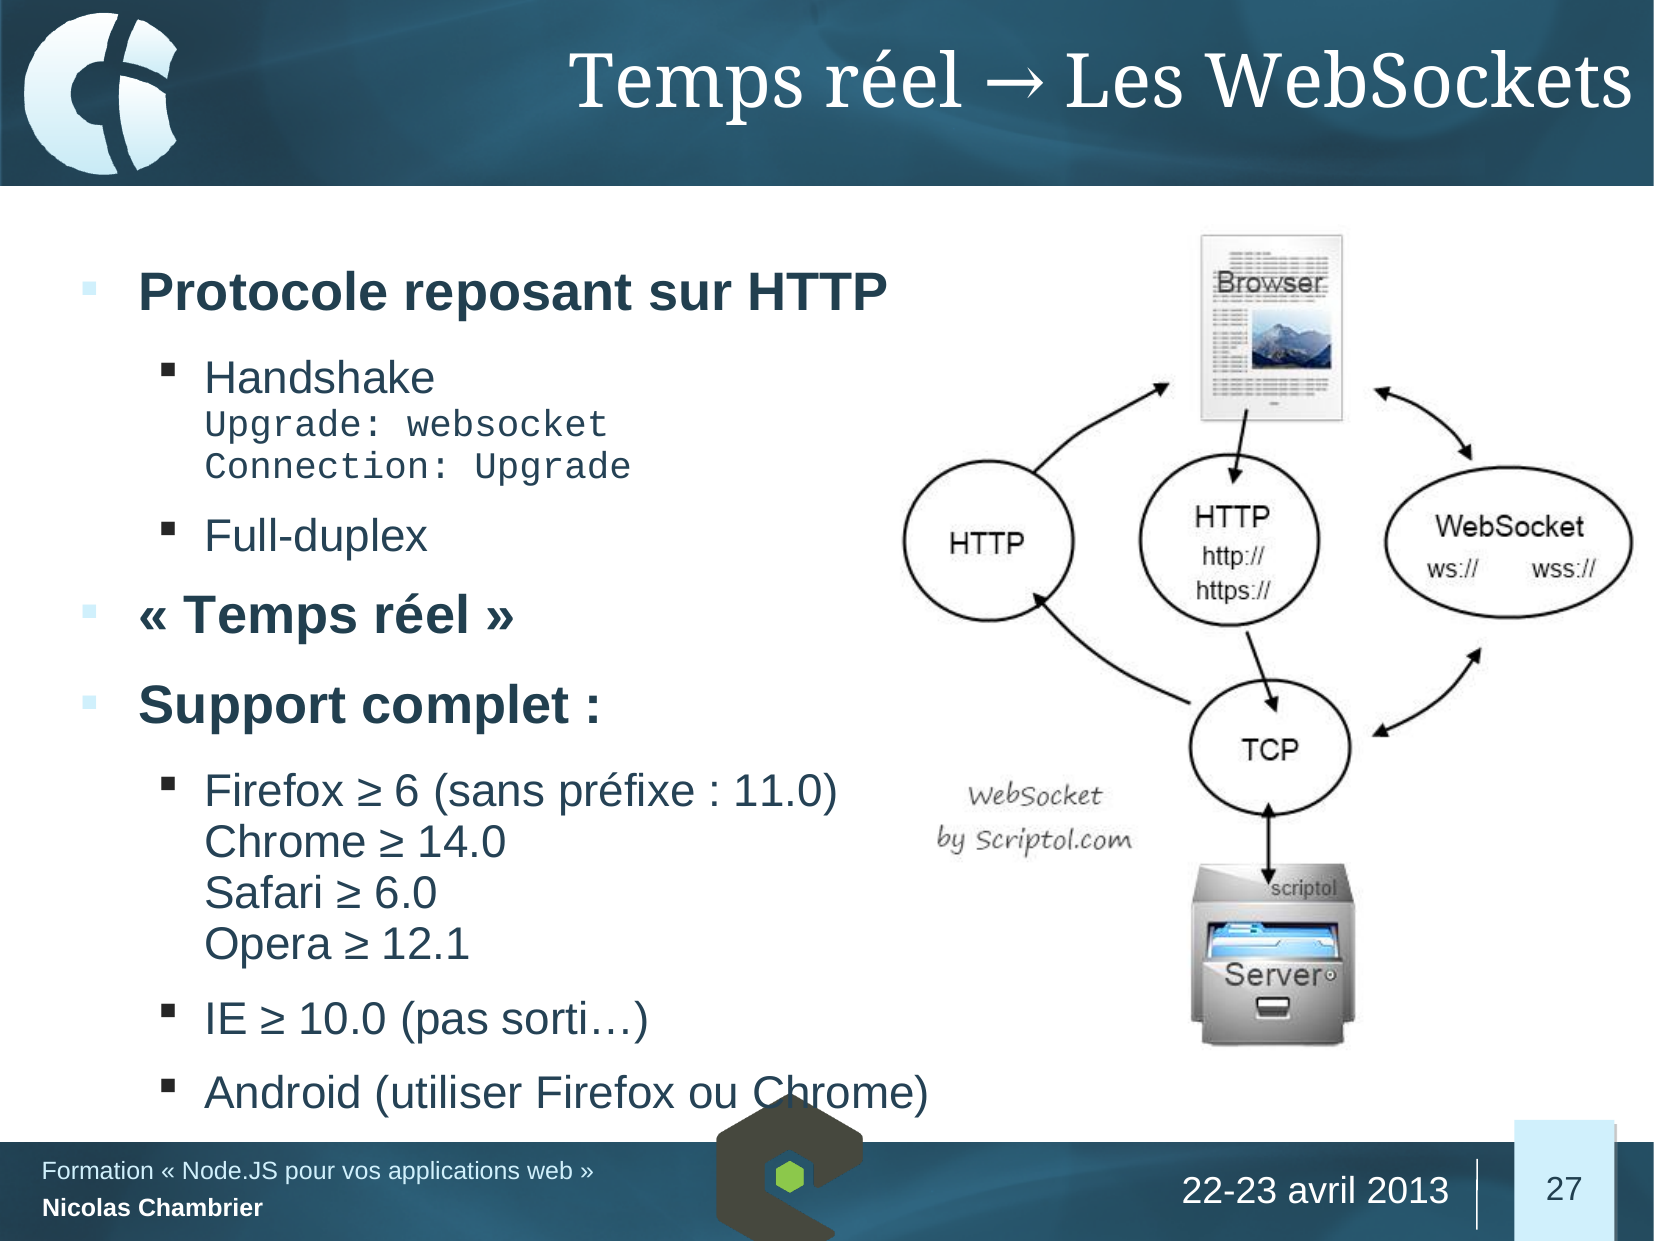

Temps réel → Les WebSockets
# Protocole reposant sur HTTP
Handshake
Upgrade: websocket
Connection: Upgrade
Full-duplex
« Temps réel »
Support complet :
Firefox ≥ 6 (sans préfixe : 11.0)
Chrome ≥ 14.0
Safari ≥ 6.0
Opera ≥ 12.1
IE ≥ 10.0 (pas sorti…)
Android (utiliser Firefox ou Chrome)